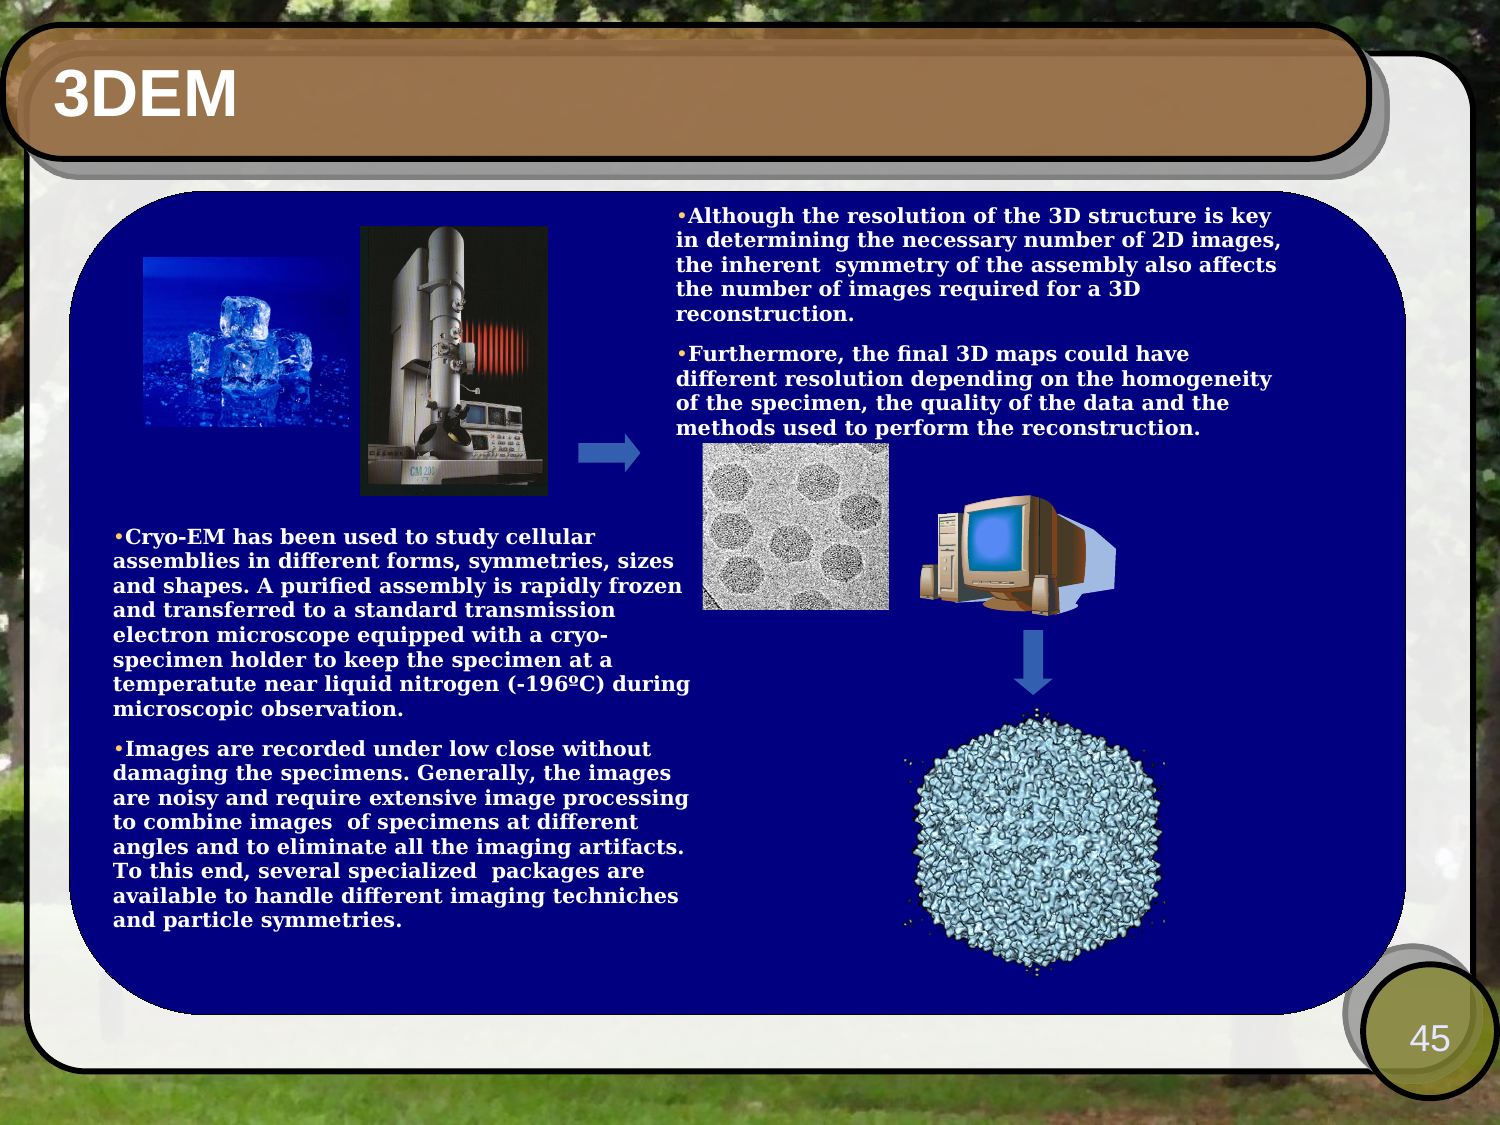

# 3DEM
Although the resolution of the 3D structure is key in determining the necessary number of 2D images, the inherent symmetry of the assembly also affects the number of images required for a 3D reconstruction.
Furthermore, the final 3D maps could have different resolution depending on the homogeneity of the specimen, the quality of the data and the methods used to perform the reconstruction.
Cryo-EM has been used to study cellular assemblies in different forms, symmetries, sizes and shapes. A purified assembly is rapidly frozen and transferred to a standard transmission electron microscope equipped with a cryo-specimen holder to keep the specimen at a temperatute near liquid nitrogen (-196ºC) during microscopic observation.
Images are recorded under low close without damaging the specimens. Generally, the images are noisy and require extensive image processing to combine images of specimens at different angles and to eliminate all the imaging artifacts. To this end, several specialized packages are available to handle different imaging techniches and particle symmetries.
45